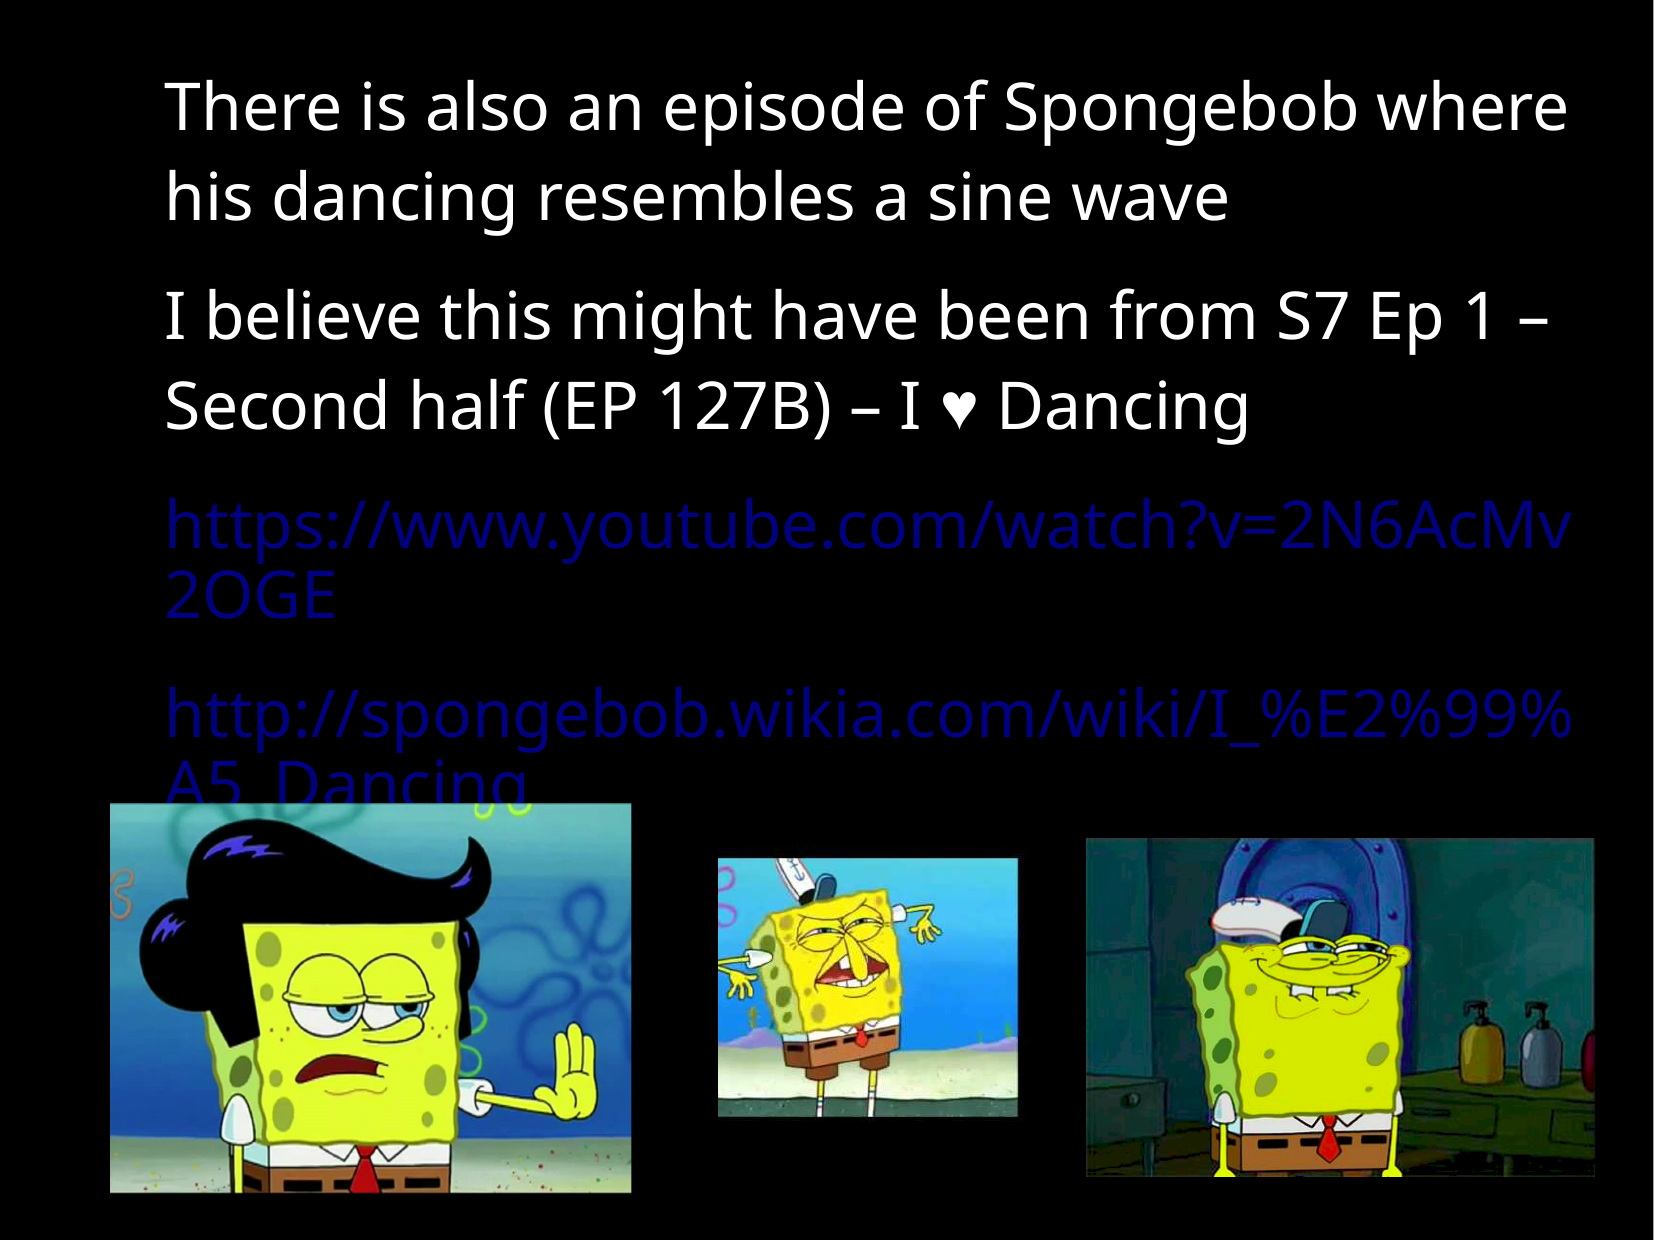

# There is also an episode of Spongebob where his dancing resembles a sine wave
I believe this might have been from S7 Ep 1 – Second half (EP 127B) – I ♥ Dancing
https://www.youtube.com/watch?v=2N6AcMv2OGE
http://spongebob.wikia.com/wiki/I_%E2%99%A5_Dancing